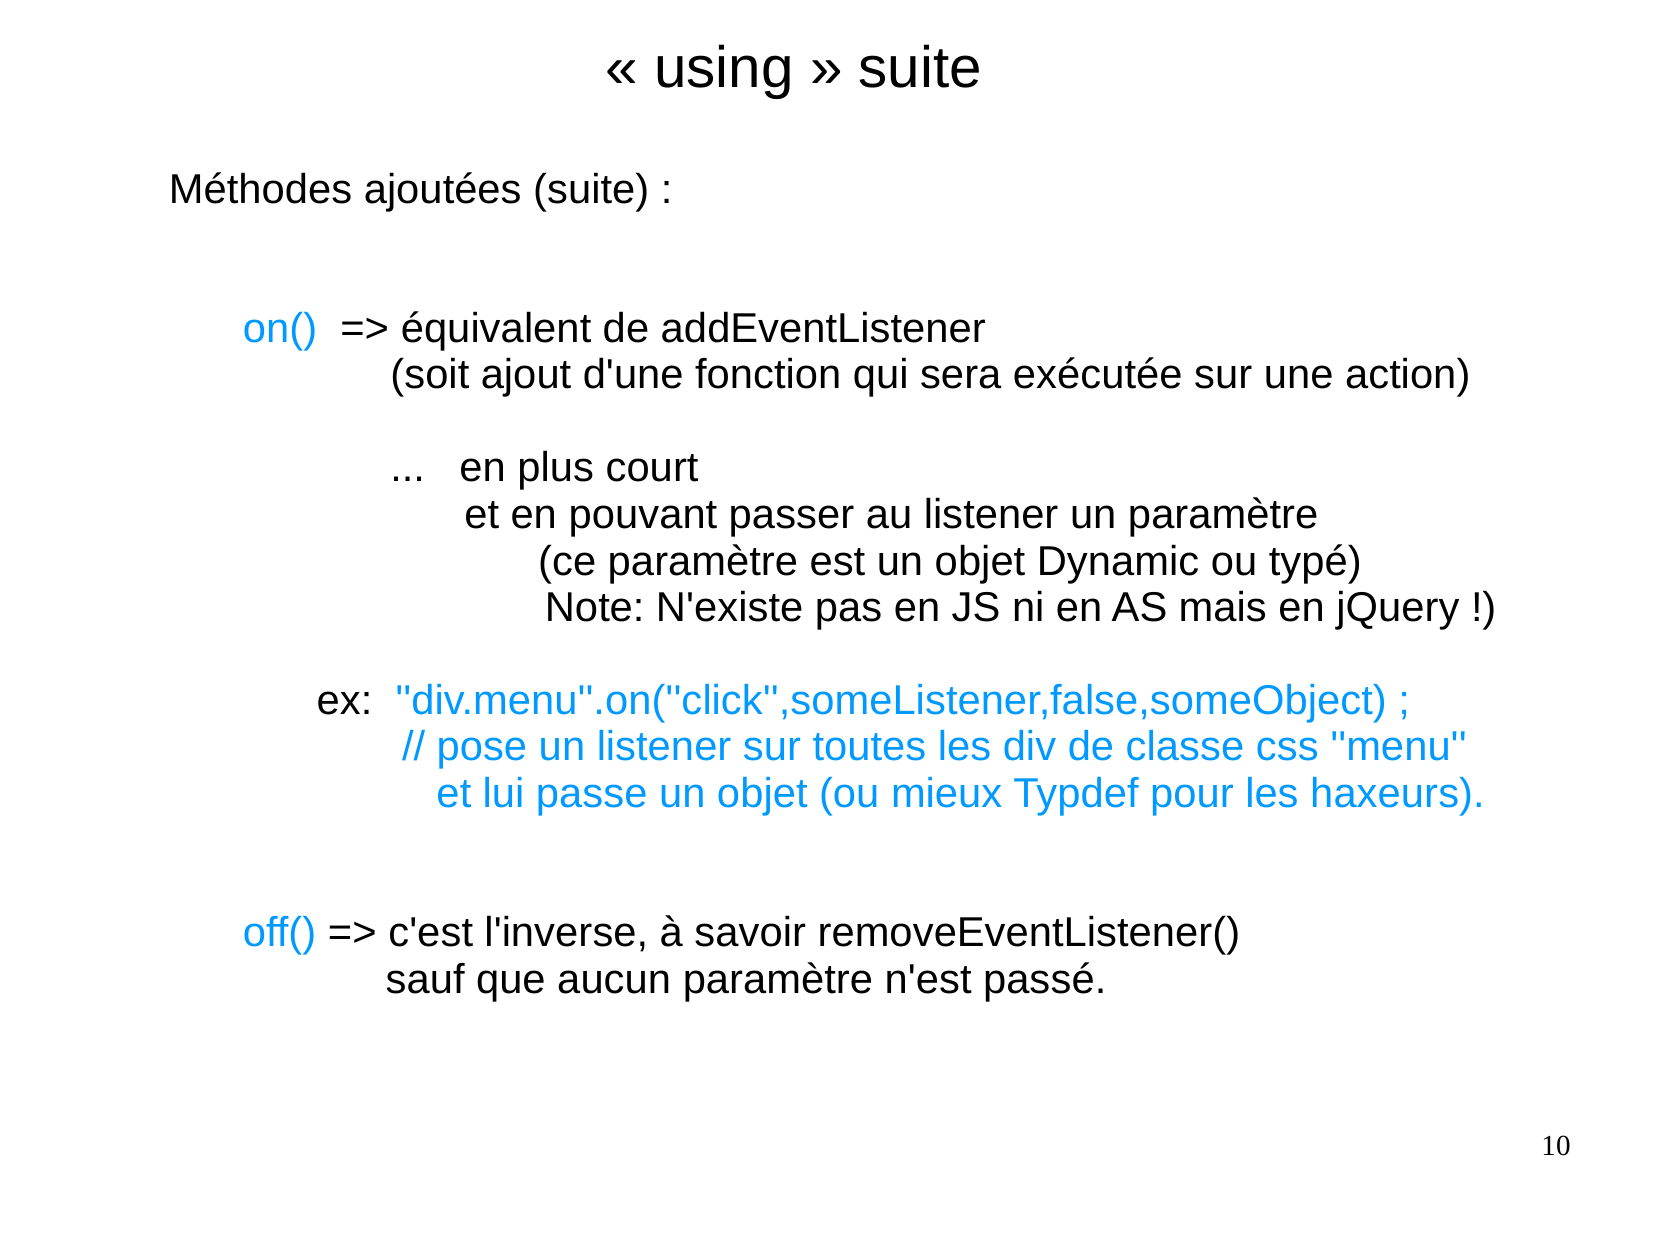

« using » suite
	Méthodes ajoutées (suite) :
		on() => équivalent de addEventListener
				(soit ajout d'une fonction qui sera exécutée sur une action)
				... en plus court
					et en pouvant passer au listener un paramètre
						(ce paramètre est un objet Dynamic ou typé)
					 Note: N'existe pas en JS ni en AS mais en jQuery !)
			ex: ''div.menu''.on(''click'',someListener,false,someObject) ;
				 // pose un listener sur toutes les div de classe css ''menu''
				 et lui passe un objet (ou mieux Typdef pour les haxeurs).
		off() => c'est l'inverse, à savoir removeEventListener()
			 sauf que aucun paramètre n'est passé.
10